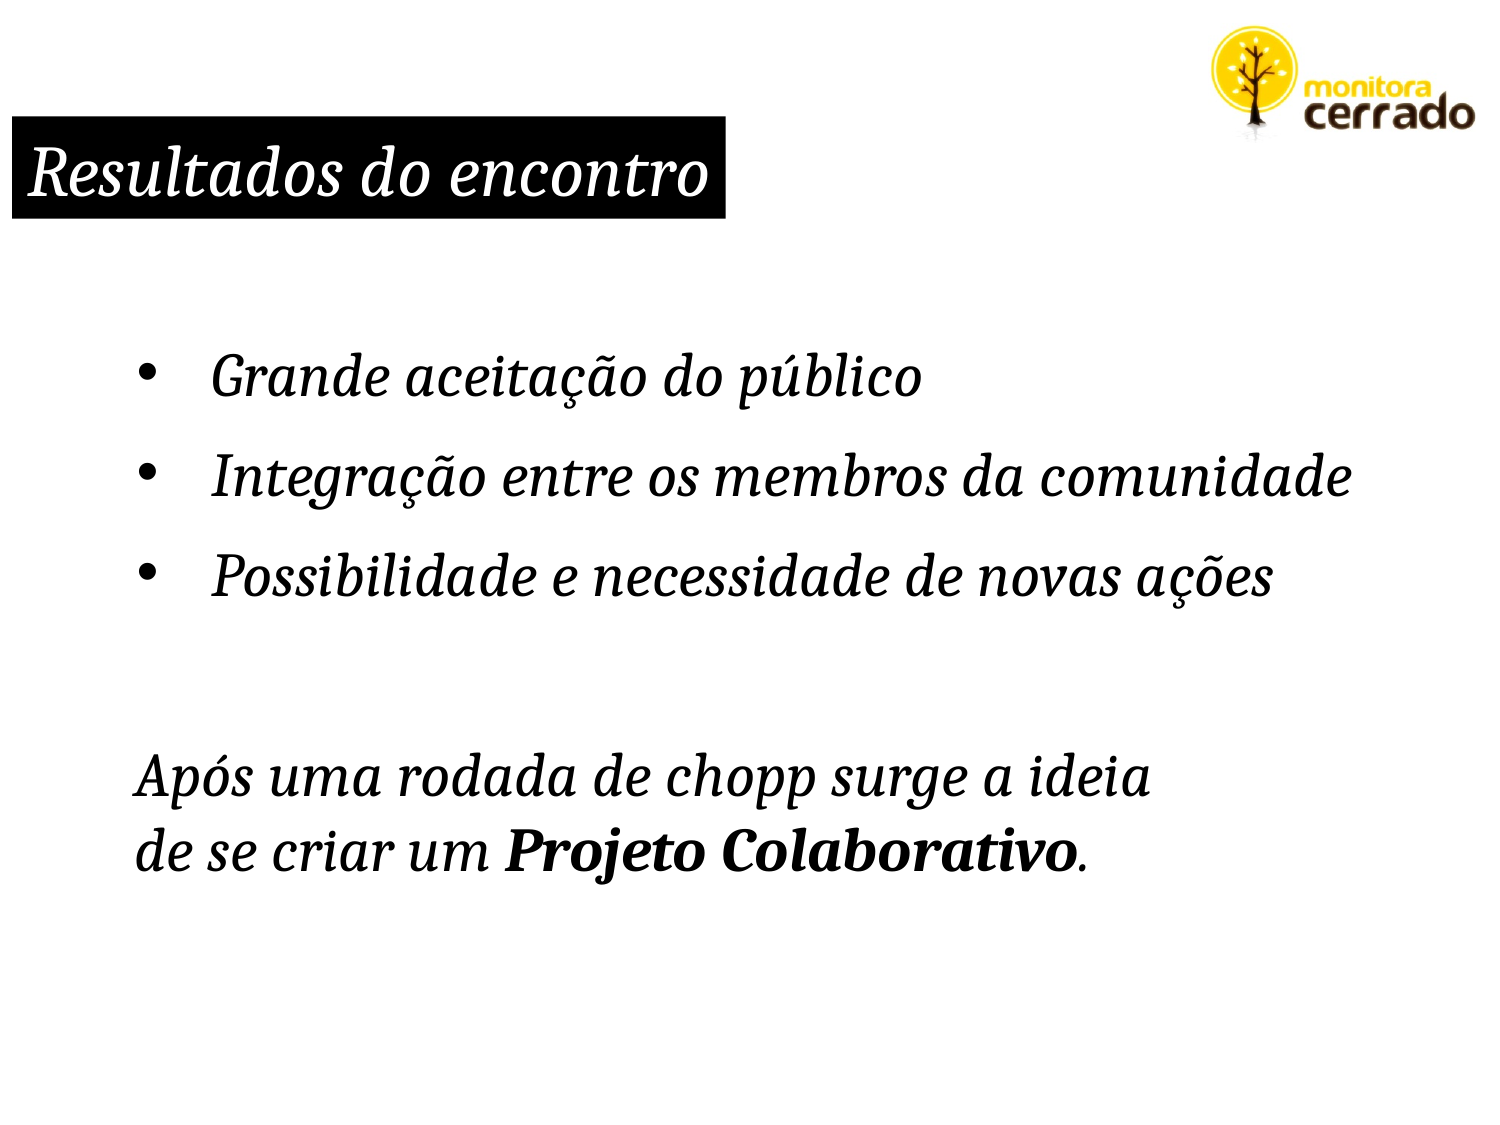

Resultados do encontro
Grande aceitação do público
Integração entre os membros da comunidade
Possibilidade e necessidade de novas ações
Após uma rodada de chopp surge a ideia
de se criar um Projeto Colaborativo.